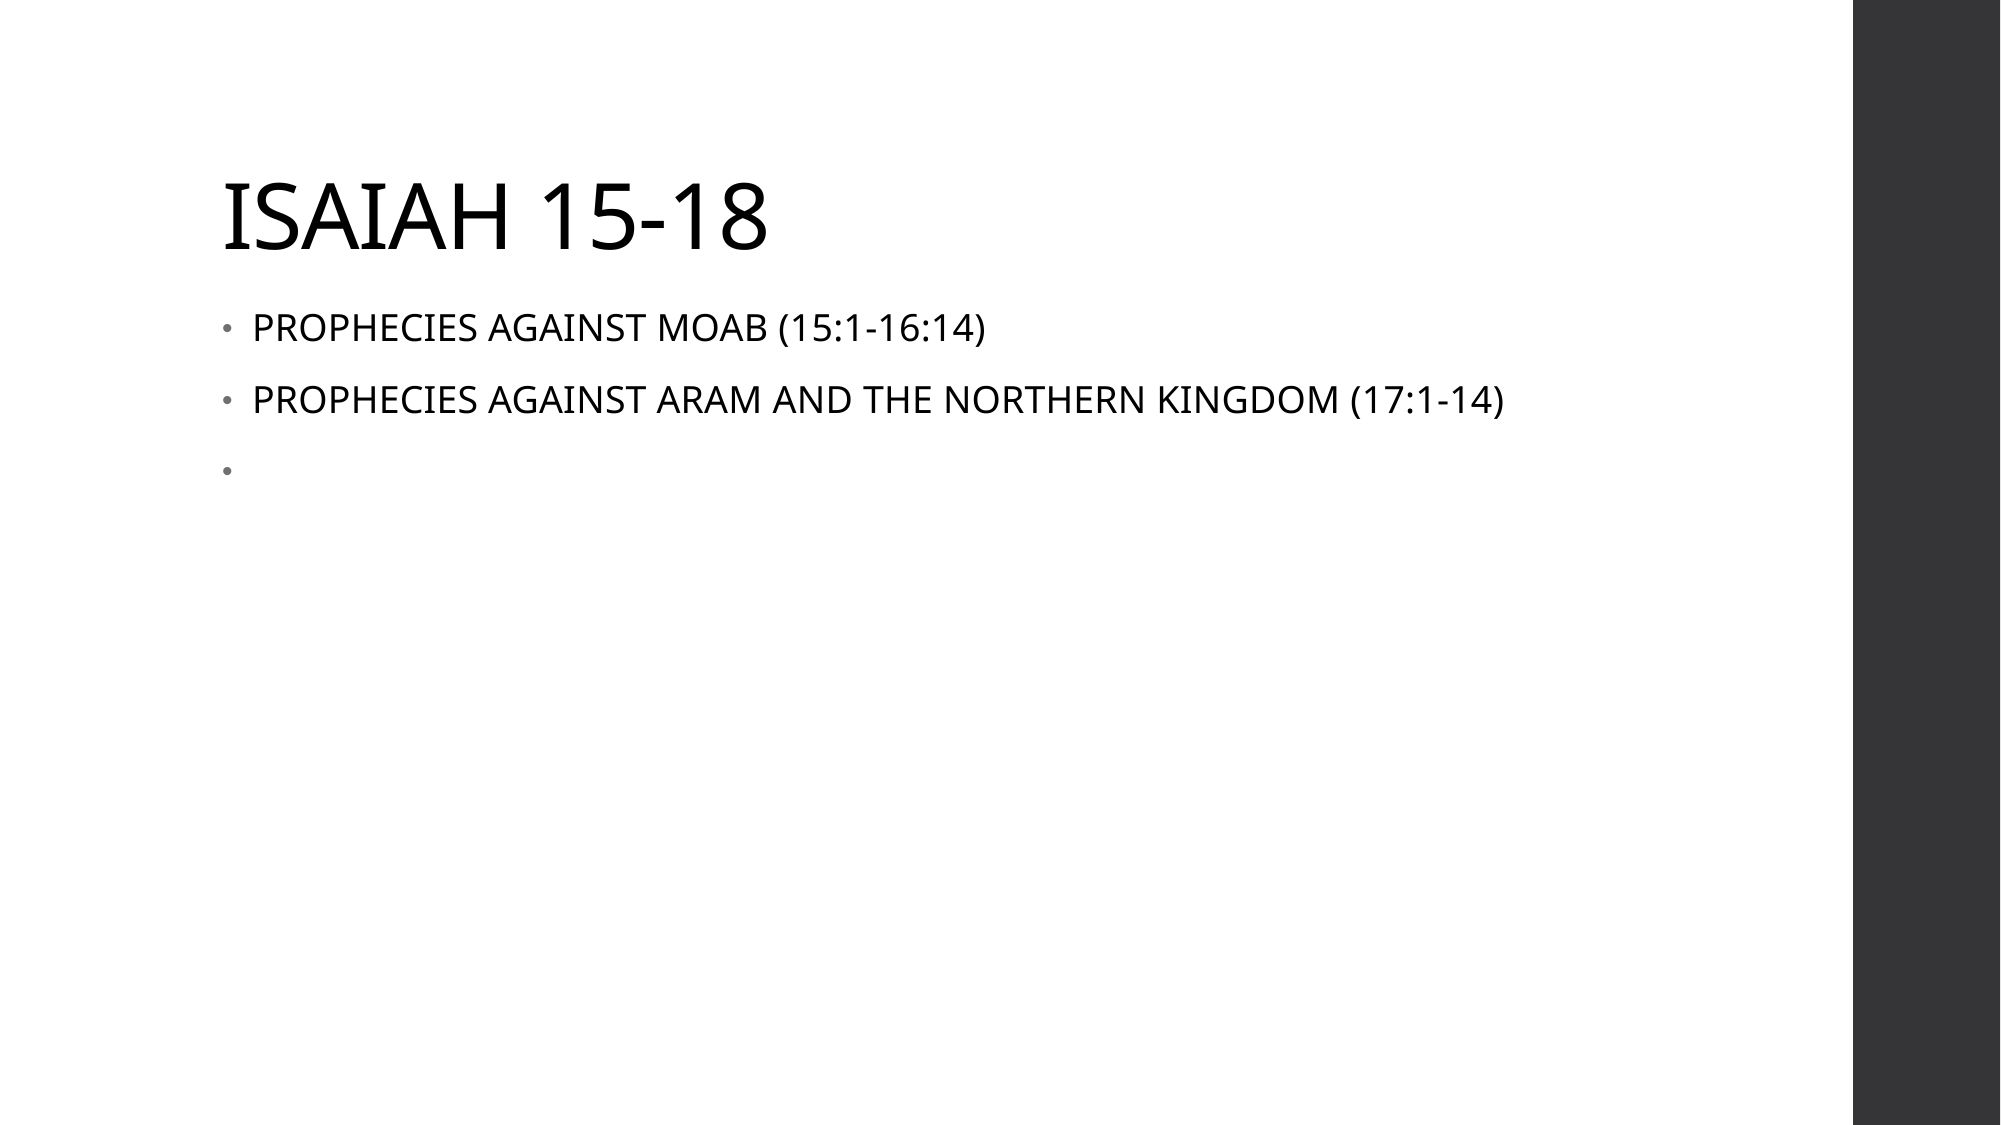

# ISAIAH 15-18
PROPHECIES AGAINST MOAB (15:1-16:14)
PROPHECIES AGAINST ARAM AND THE NORTHERN KINGDOM (17:1-14)